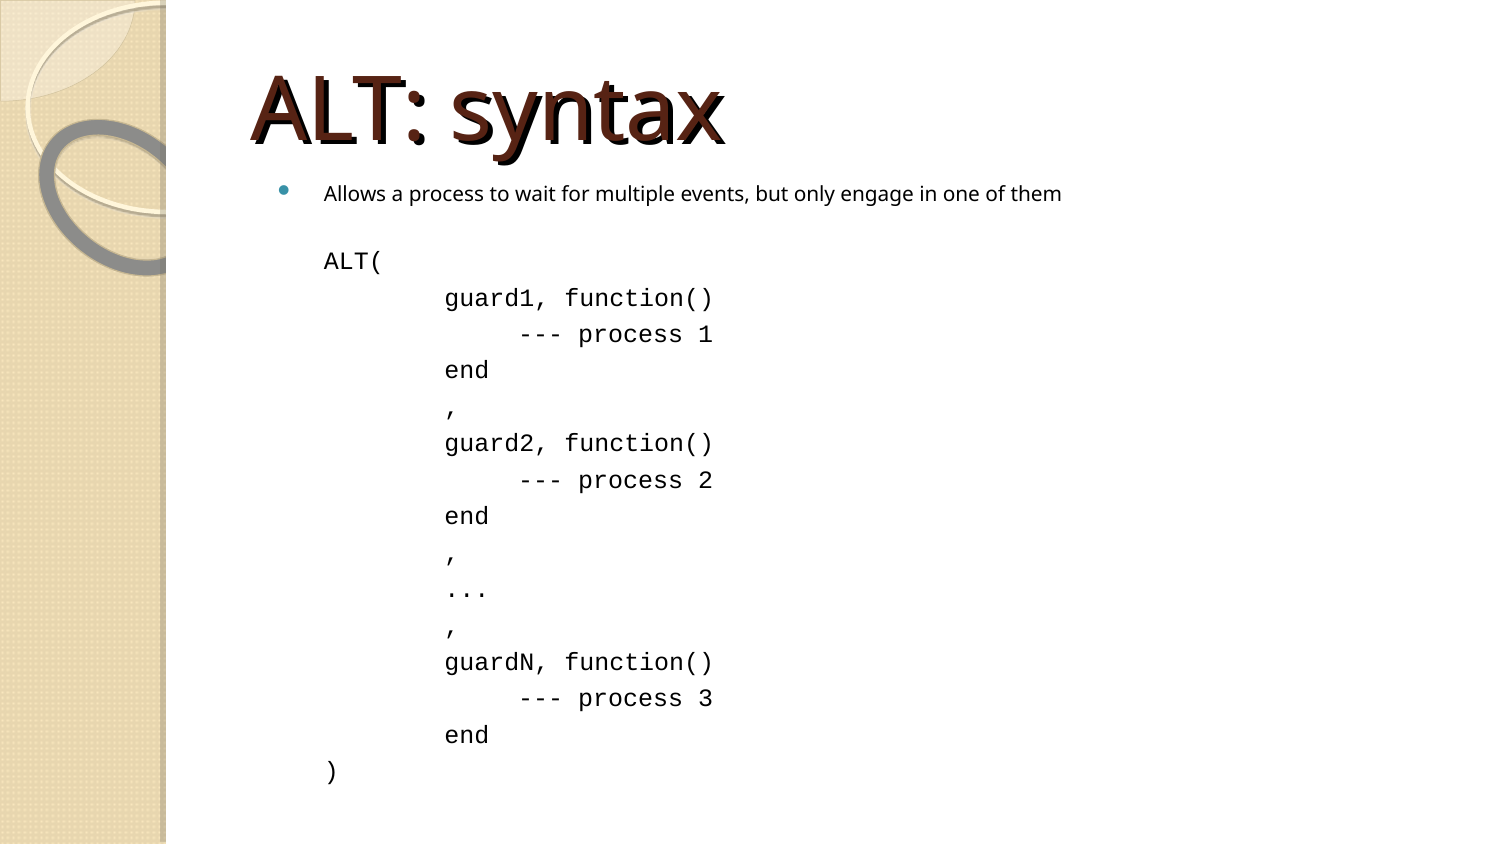

# ALT: syntax
Allows a process to wait for multiple events, but only engage in one of them
ALT(
	guard1, function()
		--- process 1
	end
	,
	guard2, function()
		--- process 2
	end
	,
	...
	,
	guardN, function()
		--- process 3
	end
)